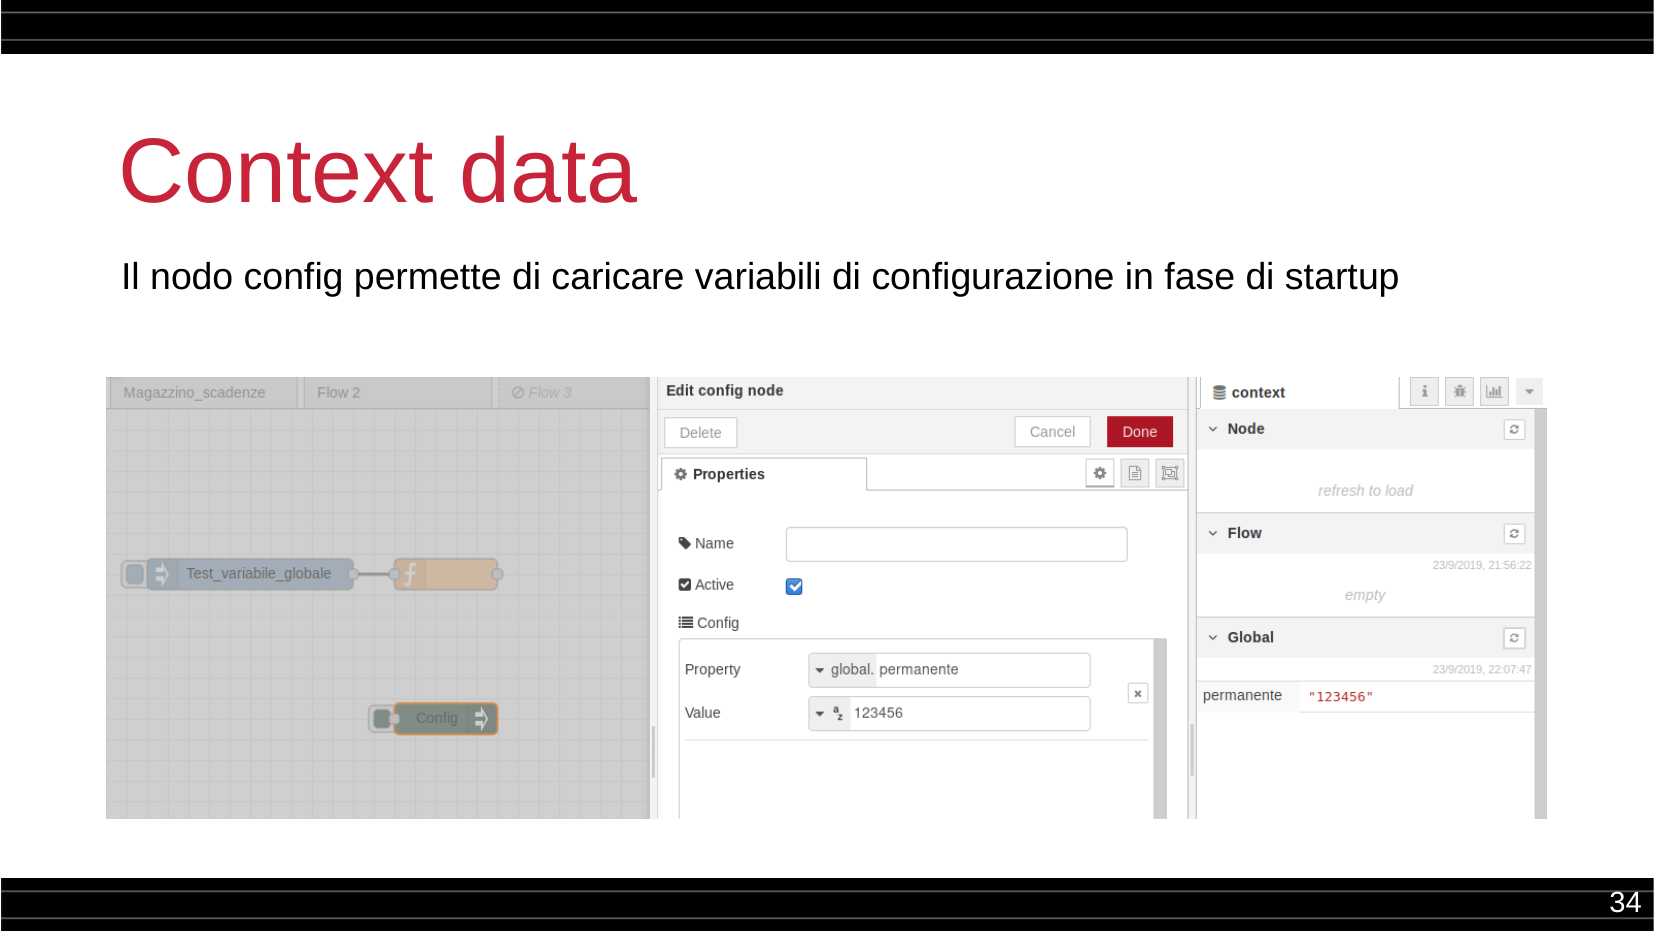

# Context data
Il nodo config permette di caricare variabili di configurazione in fase di startup